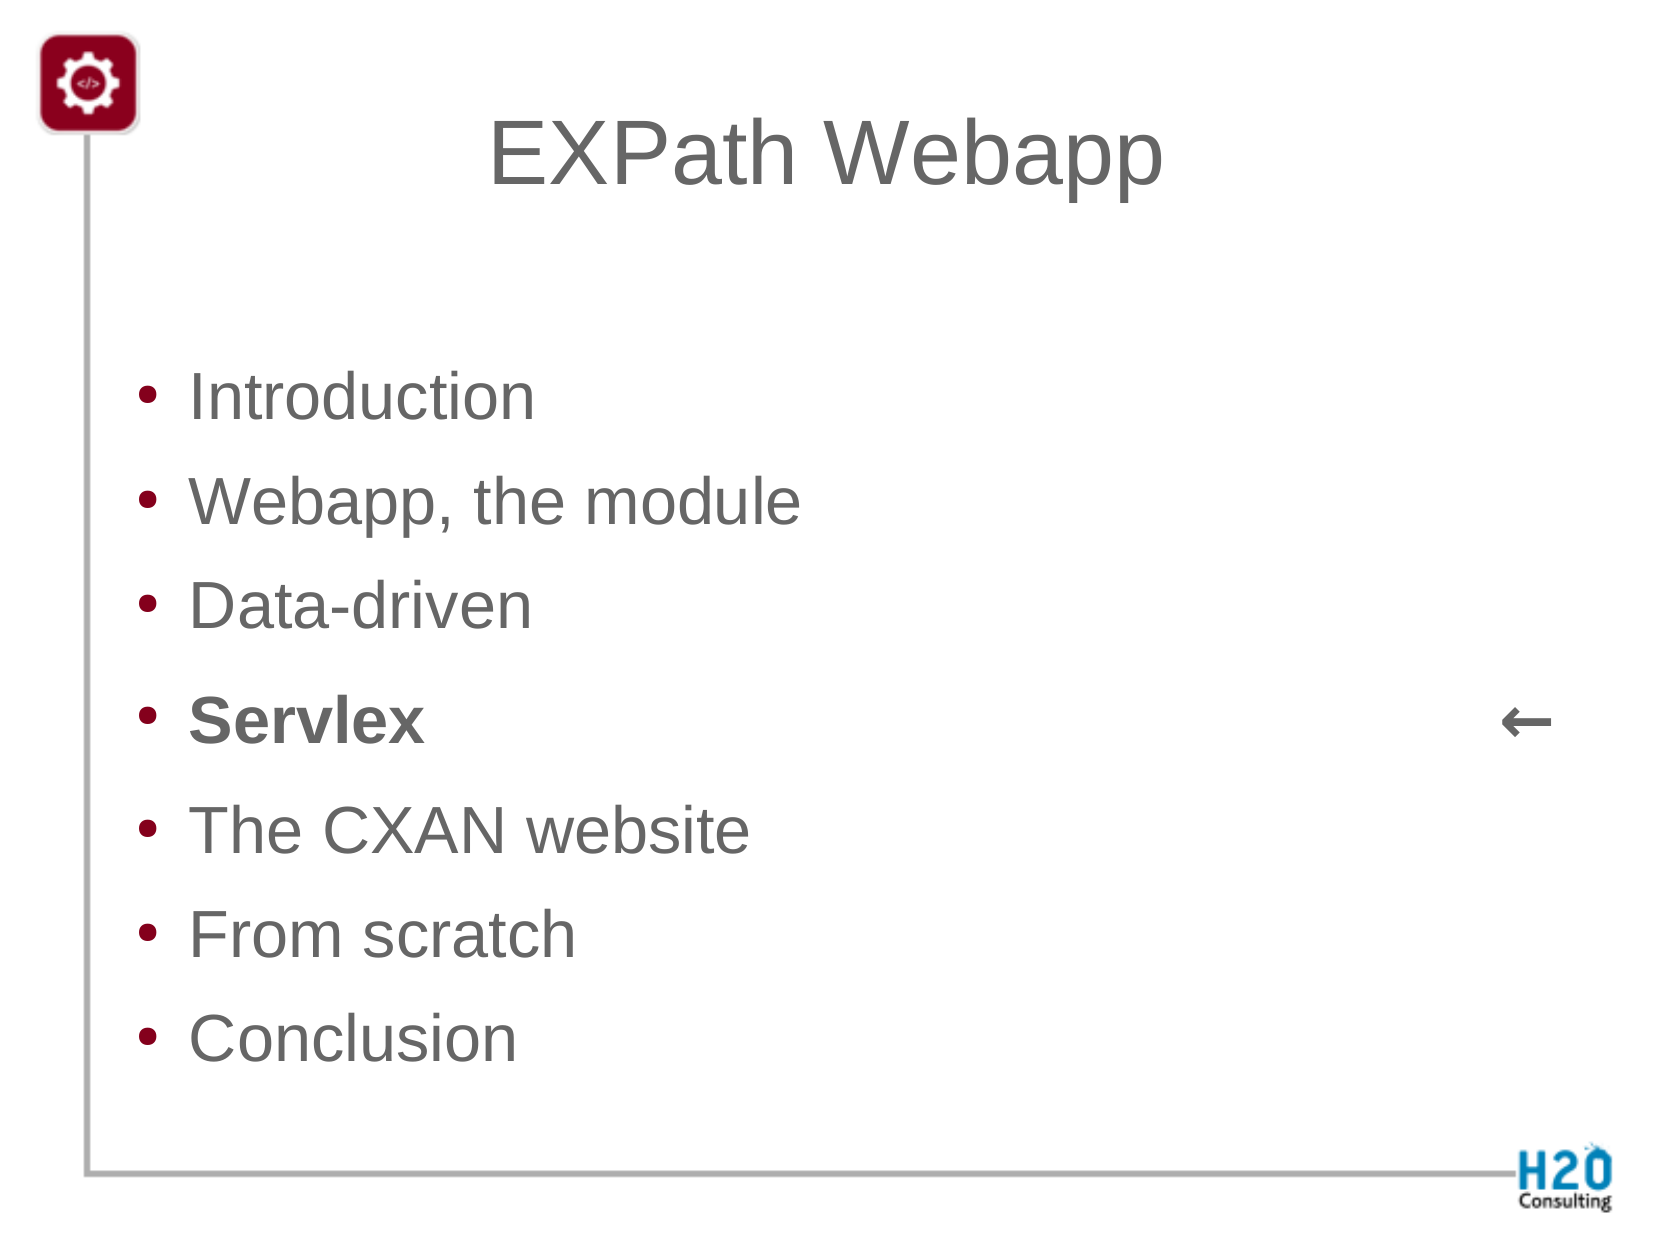

# EXPath Webapp
Introduction
Webapp, the module
Data-driven
Servlex														 ←
The CXAN website
From scratch
Conclusion